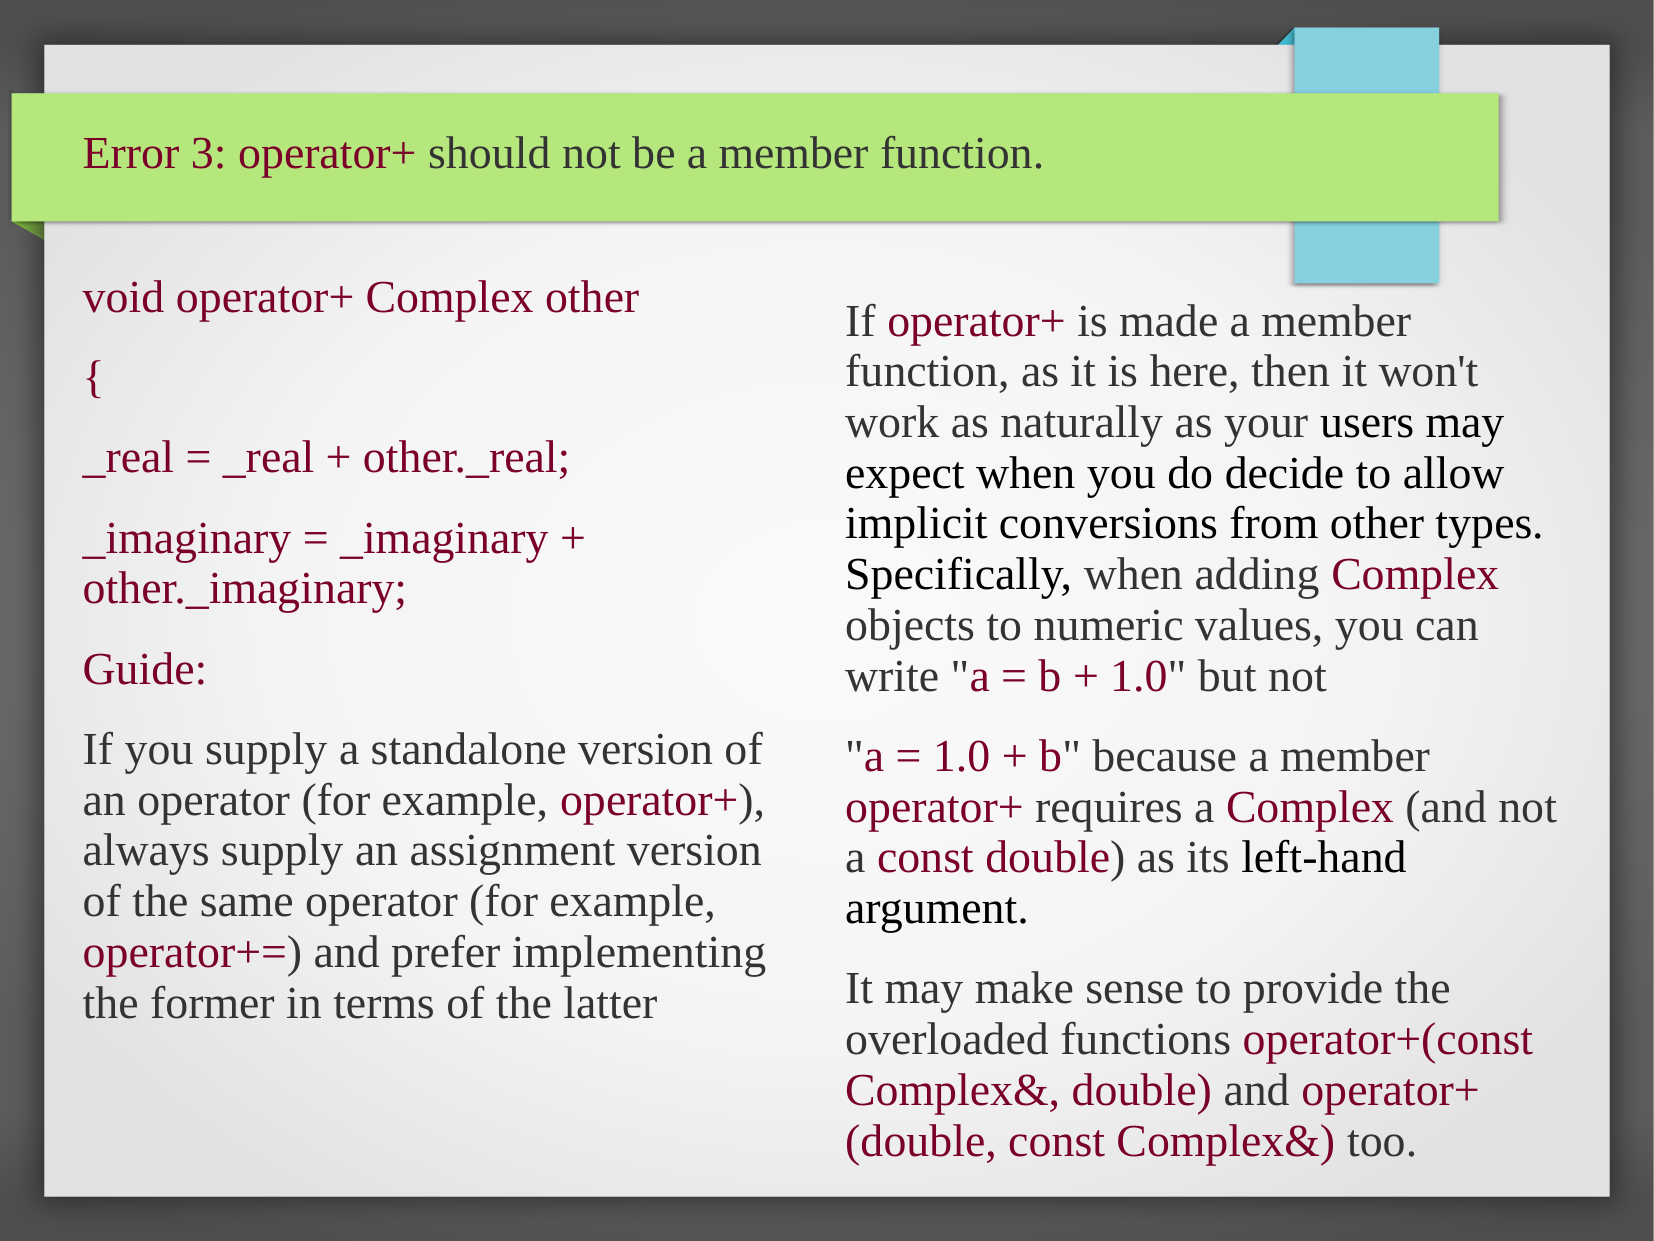

# Error 3: operator+ should not be a member function.
void operator+ Complex other
{
_real = _real + other._real;
_imaginary = _imaginary + other._imaginary;
Guide:
If you supply a standalone version of an operator (for example, operator+), always supply an assignment version of the same operator (for example, operator+=) and prefer implementing the former in terms of the latter
If operator+ is made a member function, as it is here, then it won't work as naturally as your users may expect when you do decide to allow implicit conversions from other types. Specifically, when adding Complex objects to numeric values, you can write "a = b + 1.0" but not
"a = 1.0 + b" because a member operator+ requires a Complex (and not a const double) as its left-hand argument.
It may make sense to provide the overloaded functions operator+(const Complex&, double) and operator+(double, const Complex&) too.